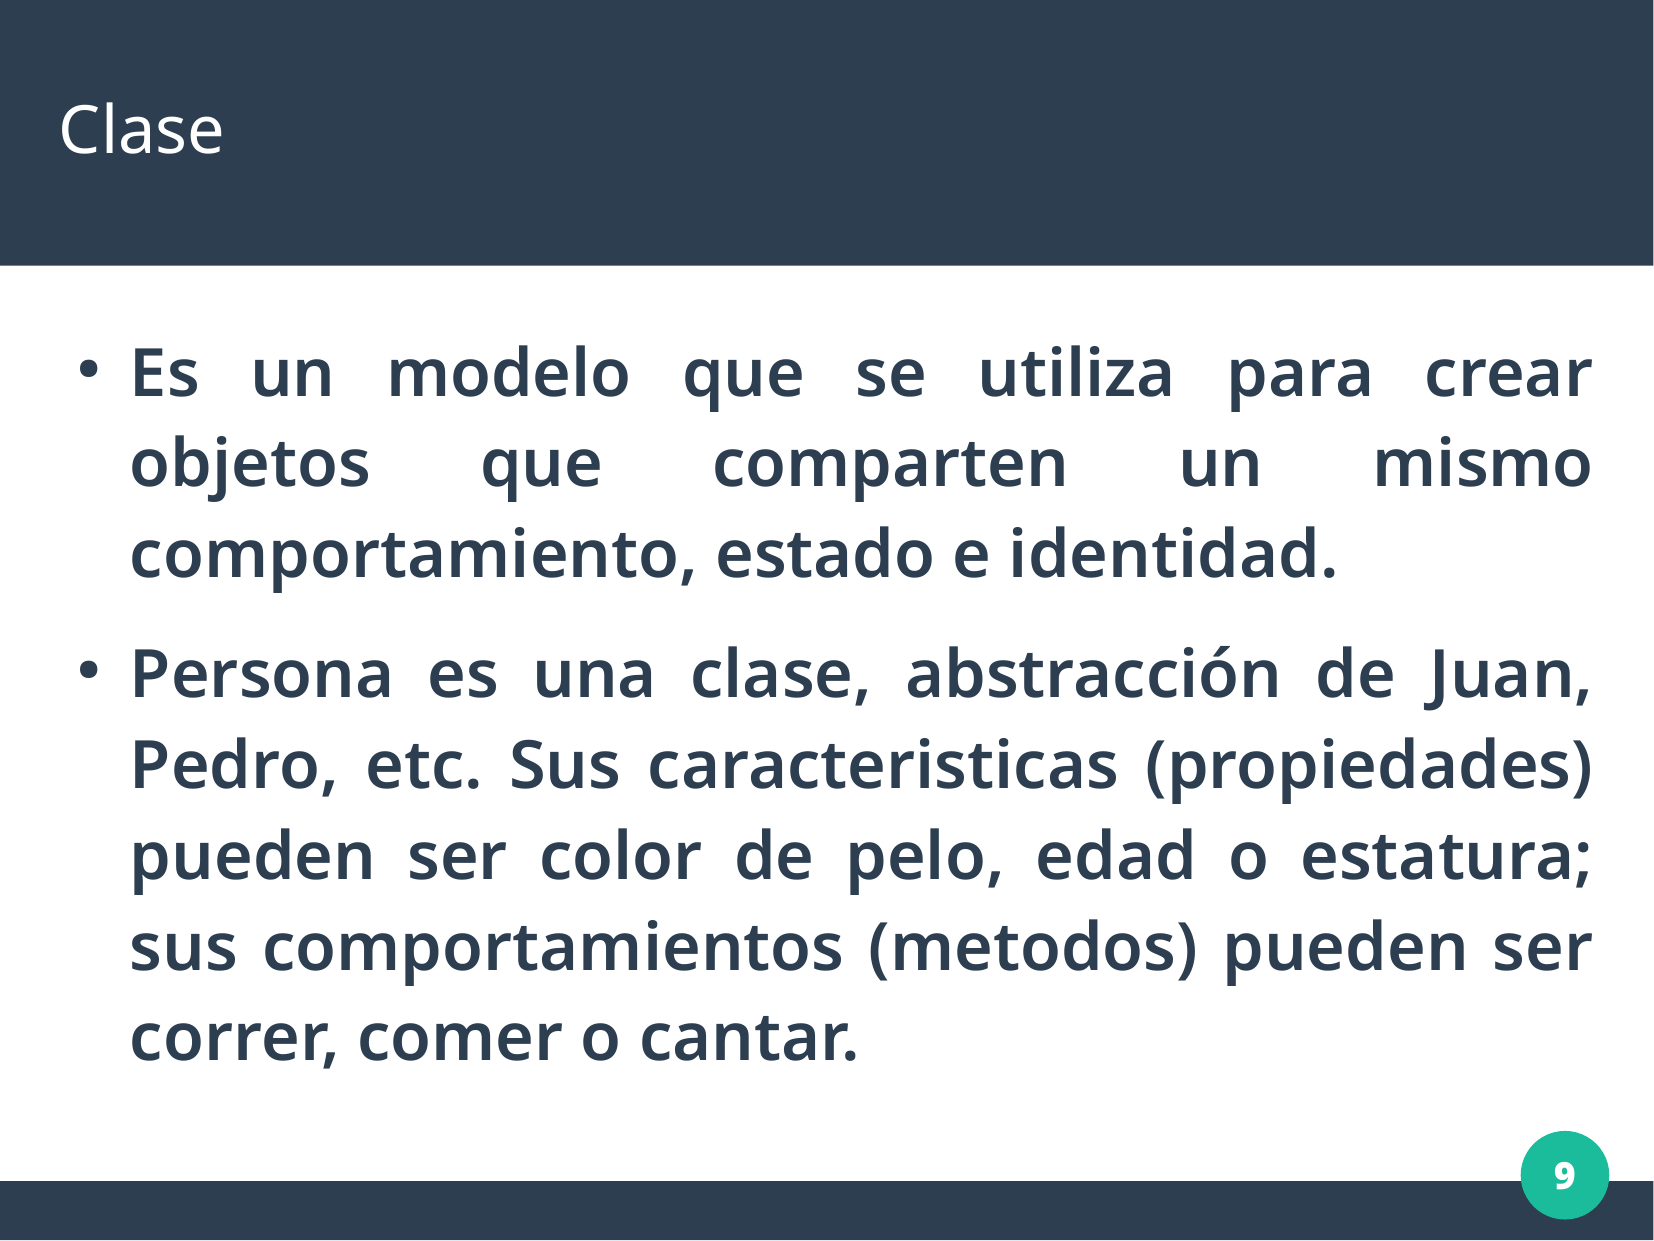

# Clase
Es un modelo que se utiliza para crear objetos que comparten un mismo comportamiento, estado e identidad.
Persona es una clase, abstracción de Juan, Pedro, etc. Sus caracteristicas (propiedades) pueden ser color de pelo, edad o estatura; sus comportamientos (metodos) pueden ser correr, comer o cantar.
9